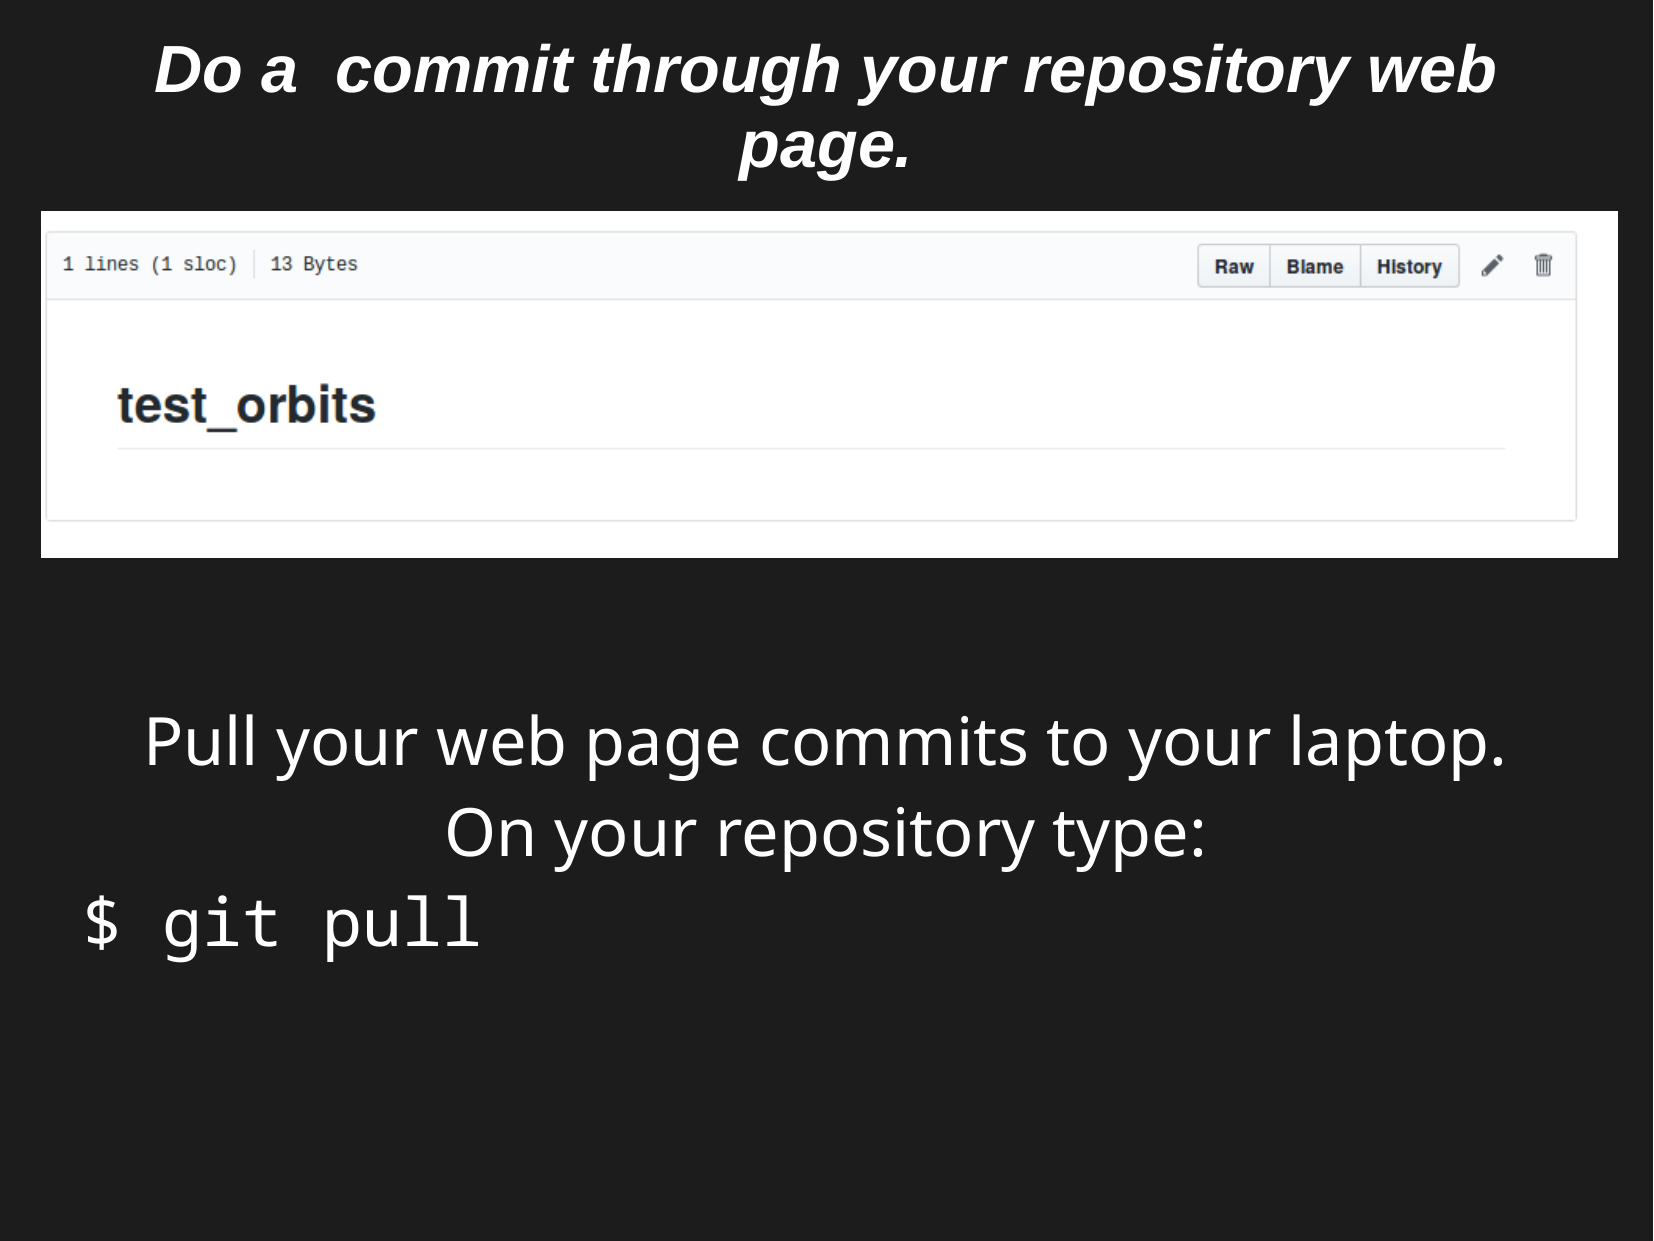

# Do a commit through your repository web page.
Pull your web page commits to your laptop.
On your repository type:
$ git pull